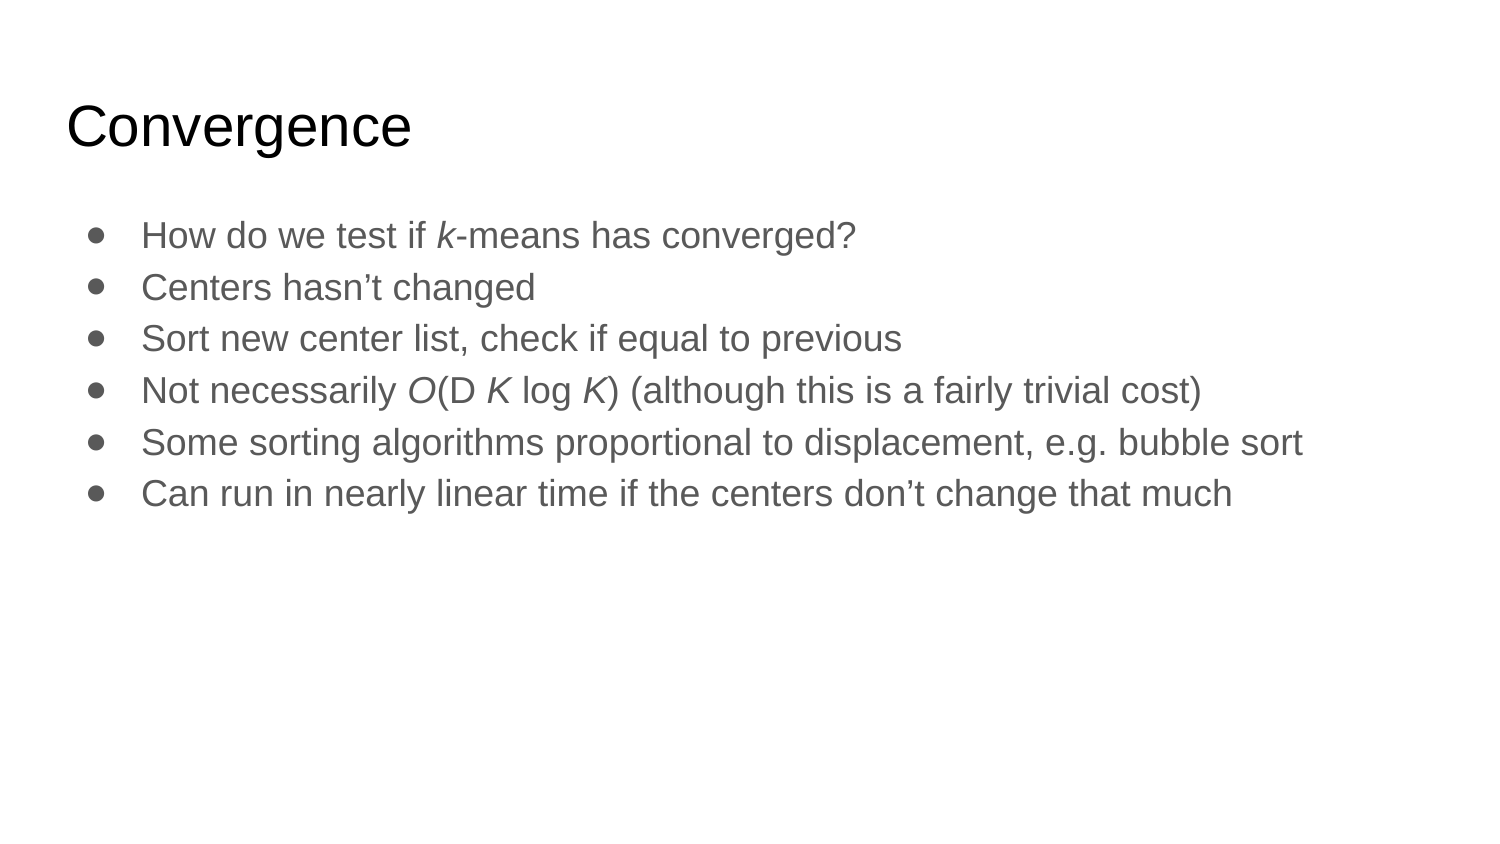

# Convergence
How do we test if k-means has converged?
Centers hasn’t changed
Sort new center list, check if equal to previous
Not necessarily O(D K log K) (although this is a fairly trivial cost)
Some sorting algorithms proportional to displacement, e.g. bubble sort
Can run in nearly linear time if the centers don’t change that much